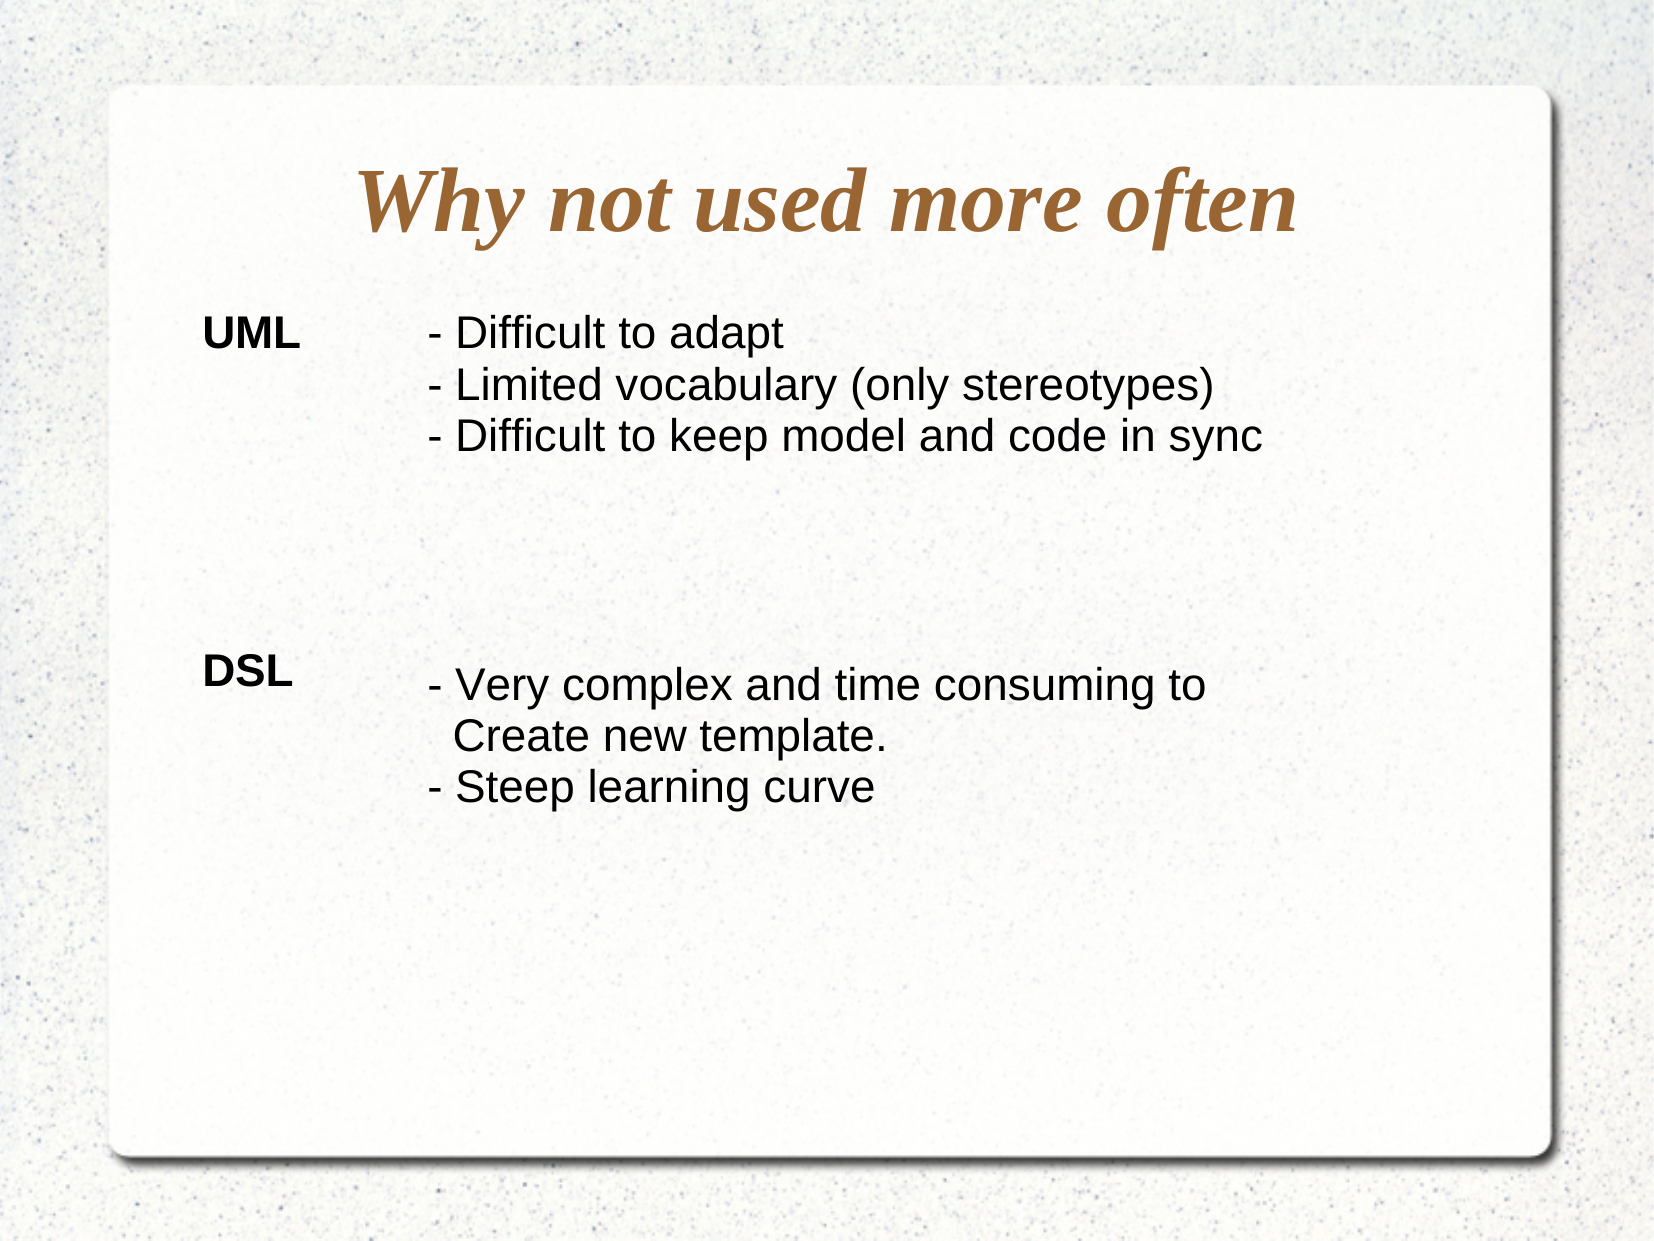

# Why not used more often
- Difficult to adapt
- Limited vocabulary (only stereotypes)
- Difficult to keep model and code in sync
UML
DSL
- Very complex and time consuming to
 Create new template.
- Steep learning curve